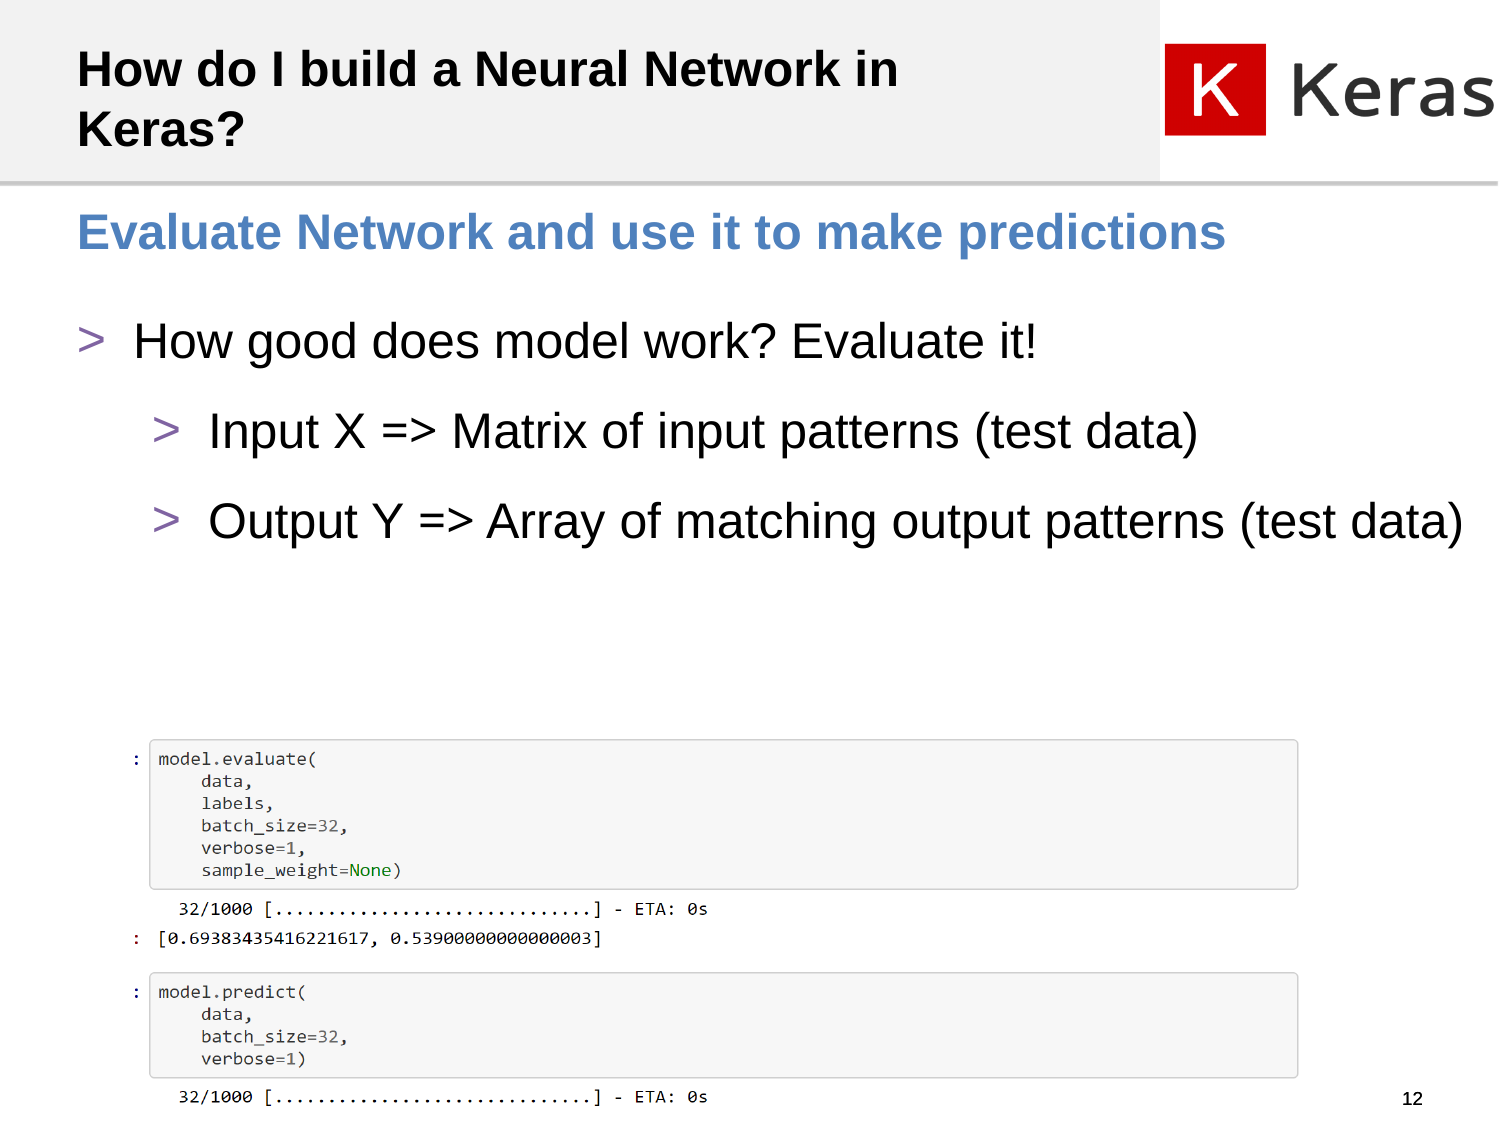

How do I build a Neural Network in Keras?
Evaluate Network and use it to make predictions
How good does model work? Evaluate it!
Input X => Matrix of input patterns (test data)
Output Y => Array of matching output patterns (test data)